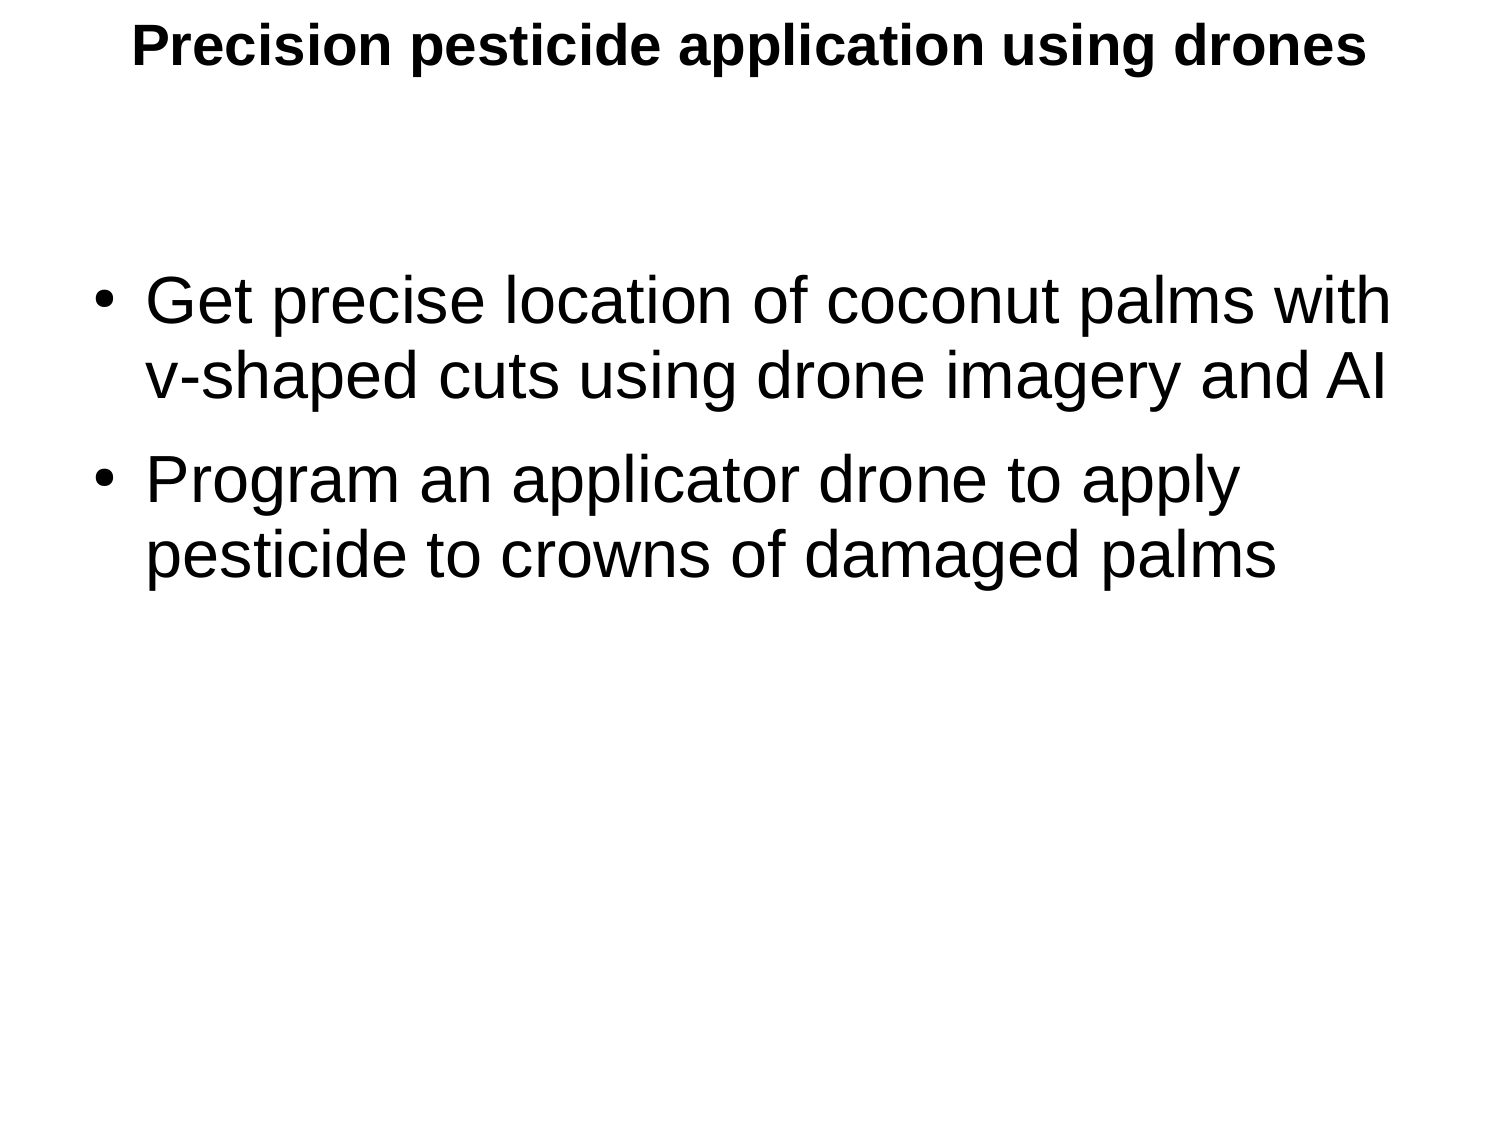

# Precision pesticide application using drones
Get precise location of coconut palms with v-shaped cuts using drone imagery and AI
Program an applicator drone to apply pesticide to crowns of damaged palms